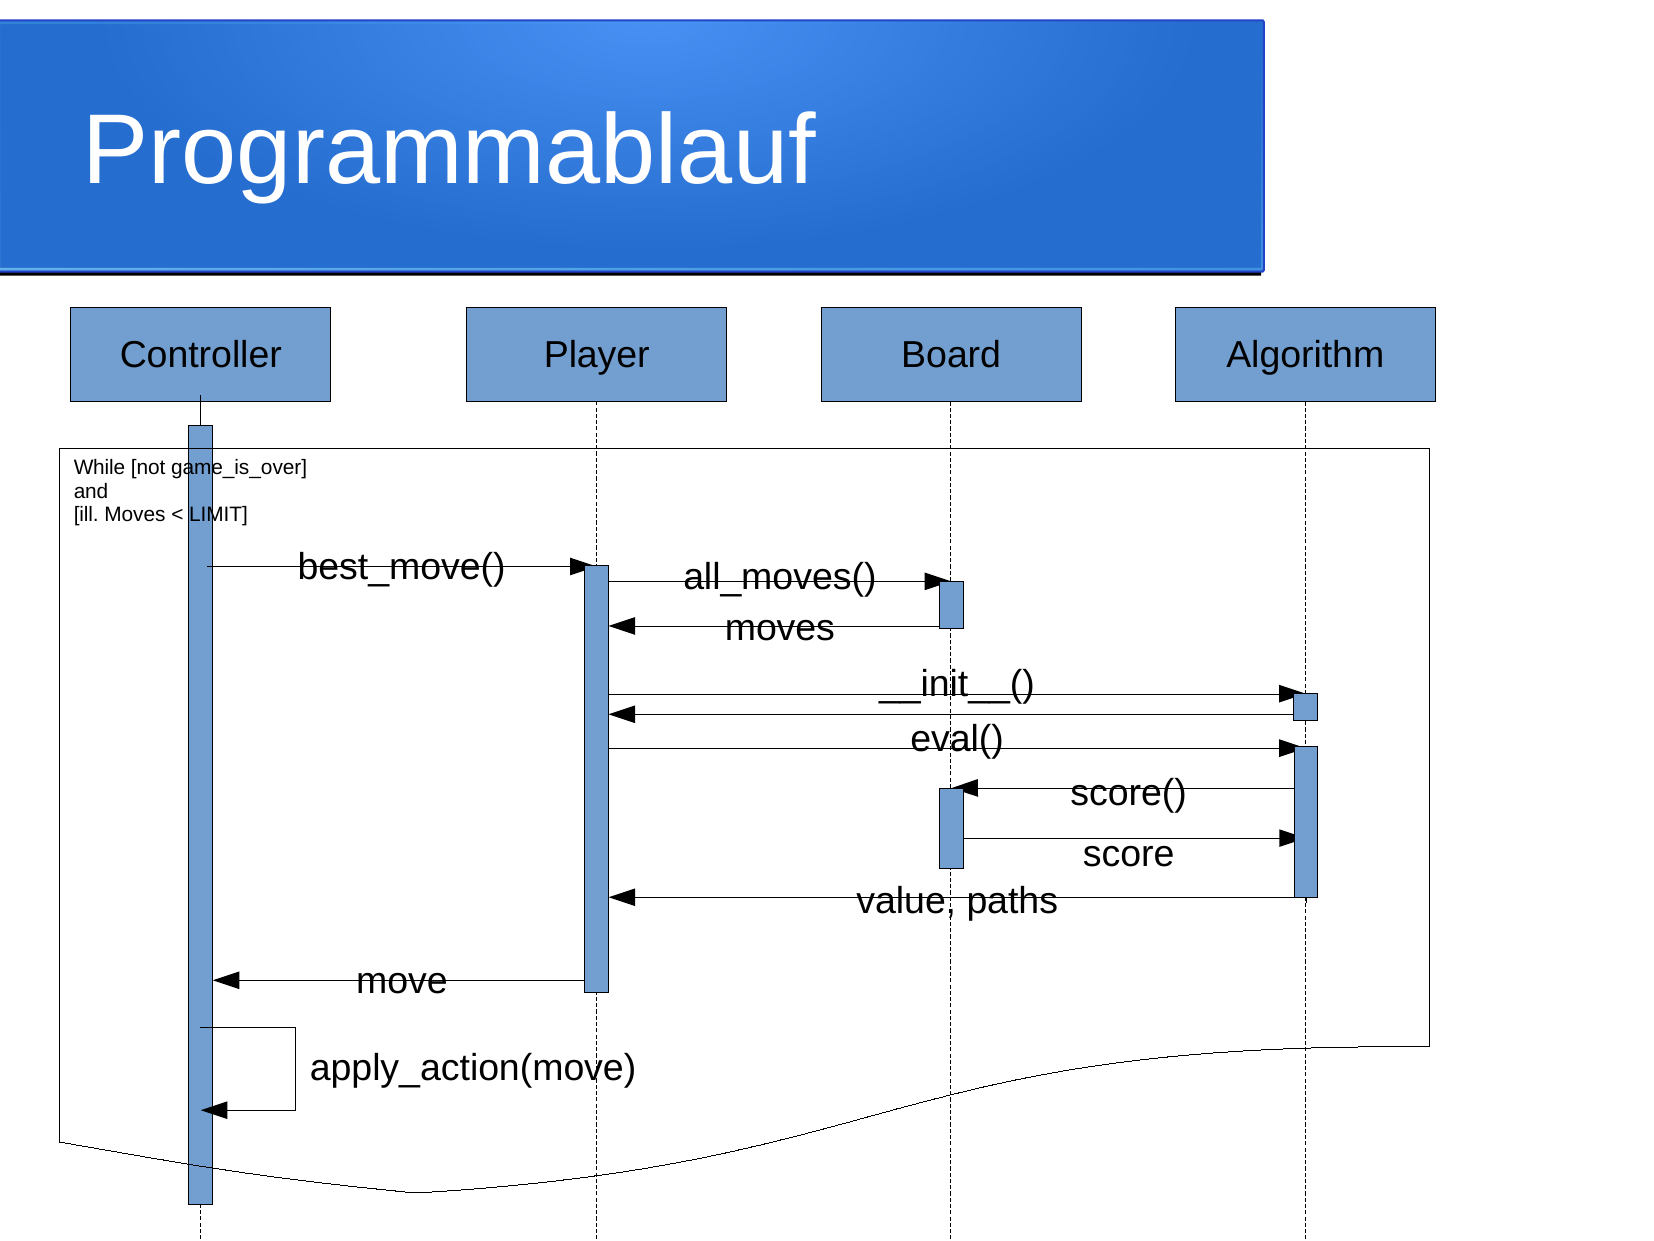

# Programmablauf
Controller
Player
Board
Algorithm
While [not game_is_over]
and
[ill. Moves < LIMIT]
apply_action(move)